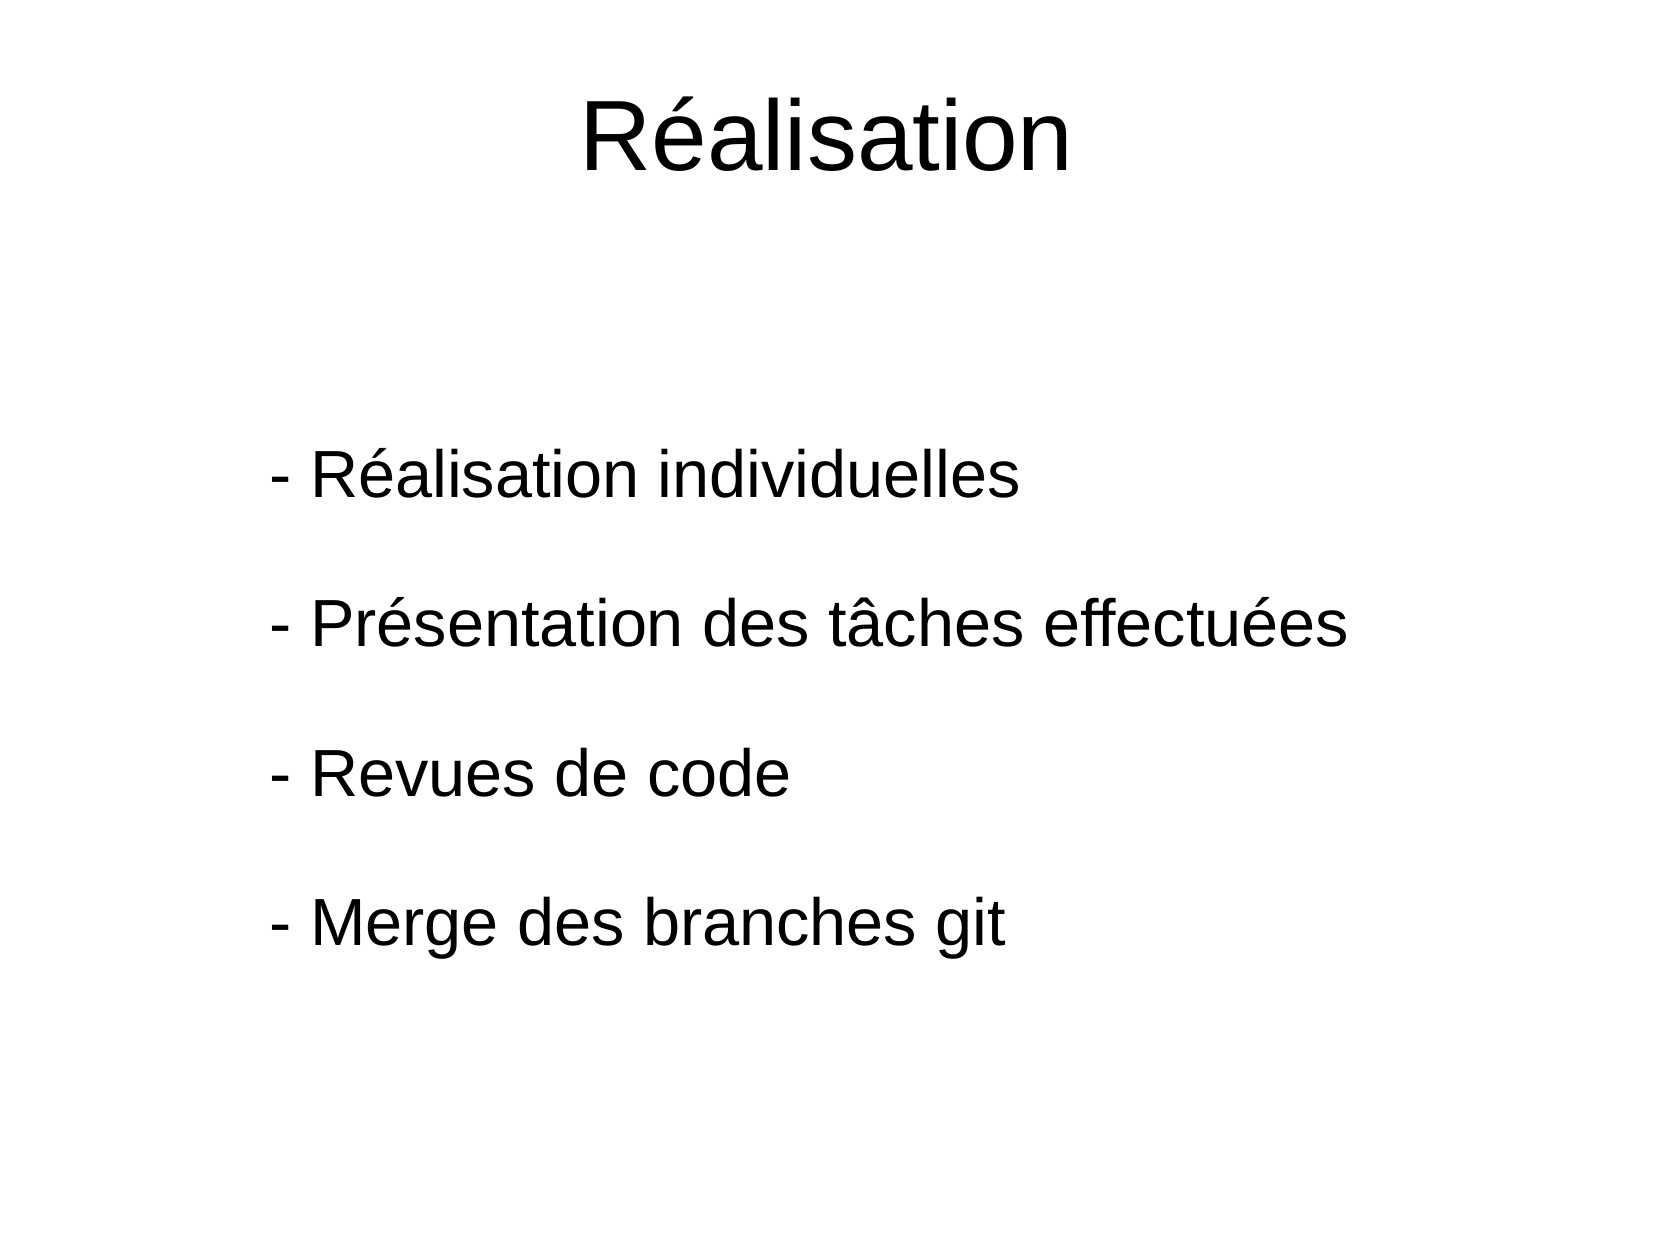

Réalisation
 - Réalisation individuelles
 - Présentation des tâches effectuées
 - Revues de code
 - Merge des branches git